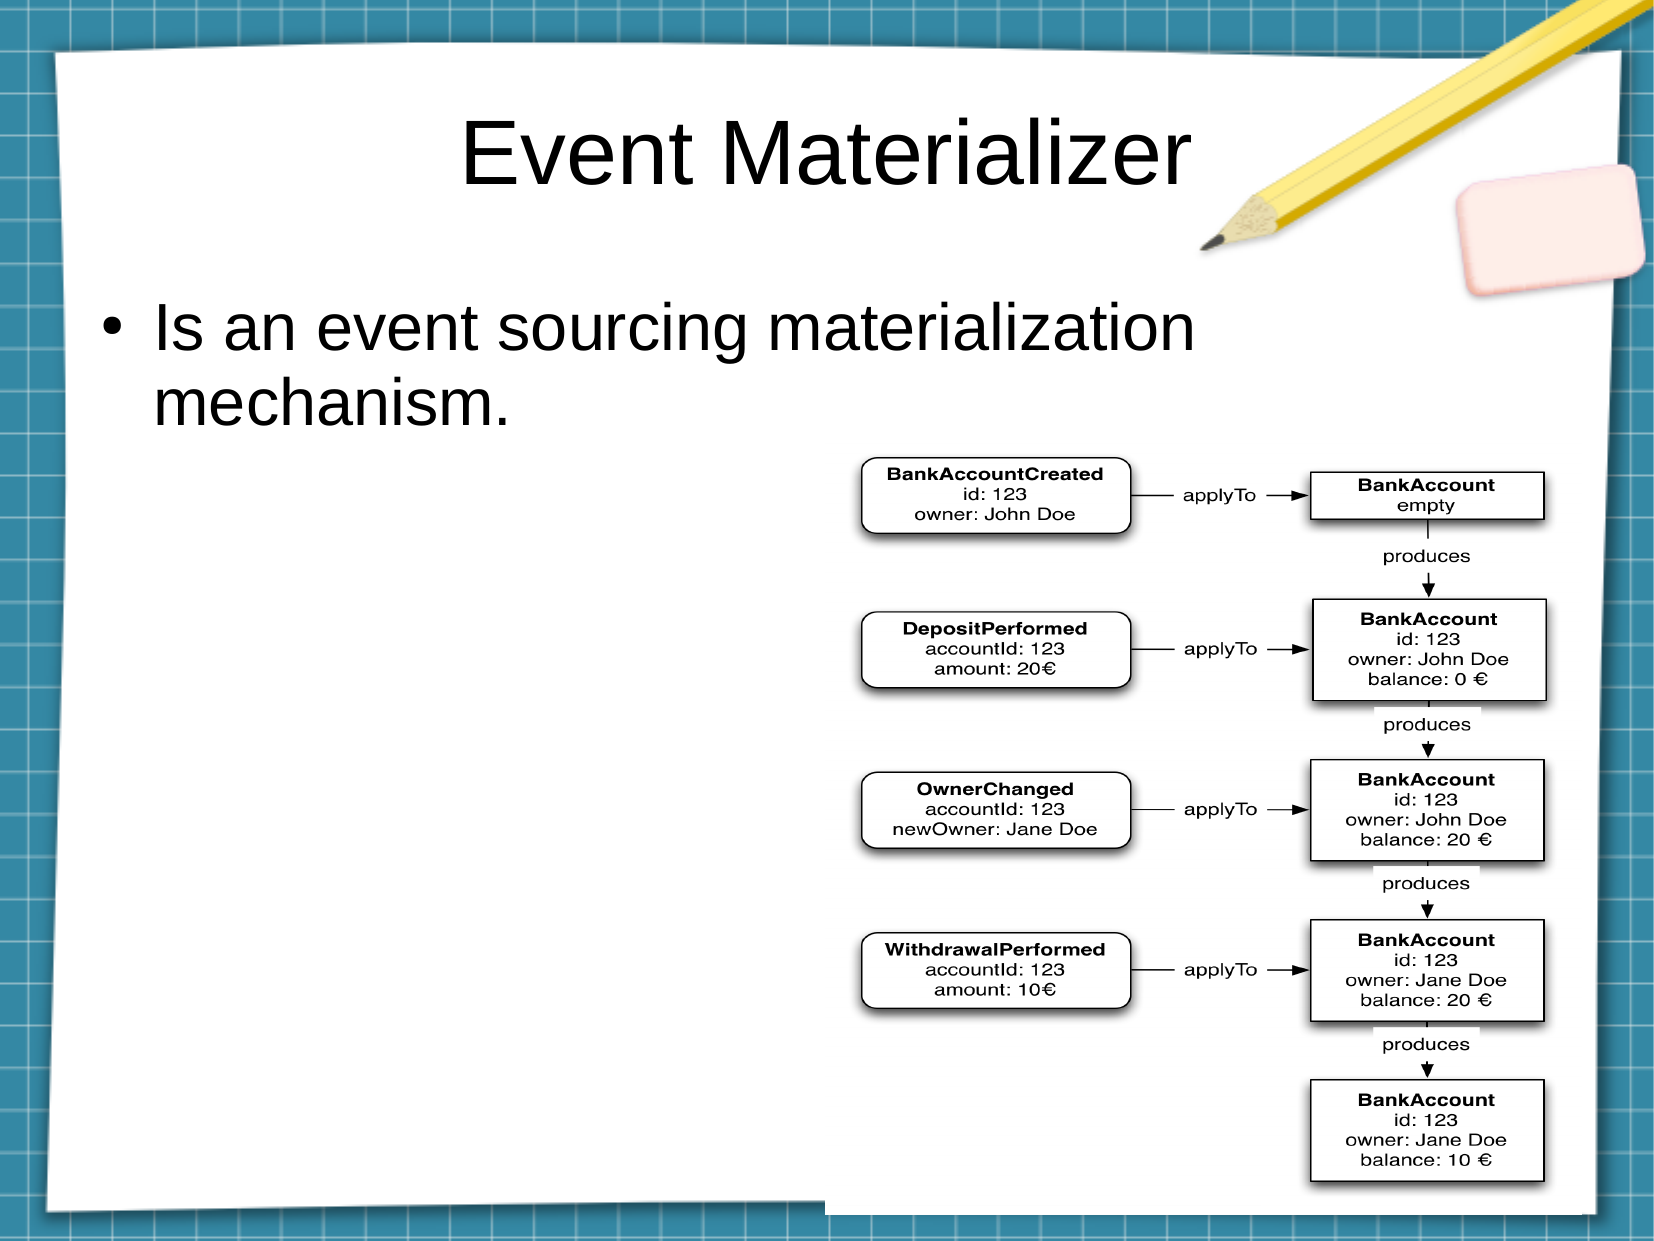

# Event Materializer
Is an event sourcing materialization mechanism.